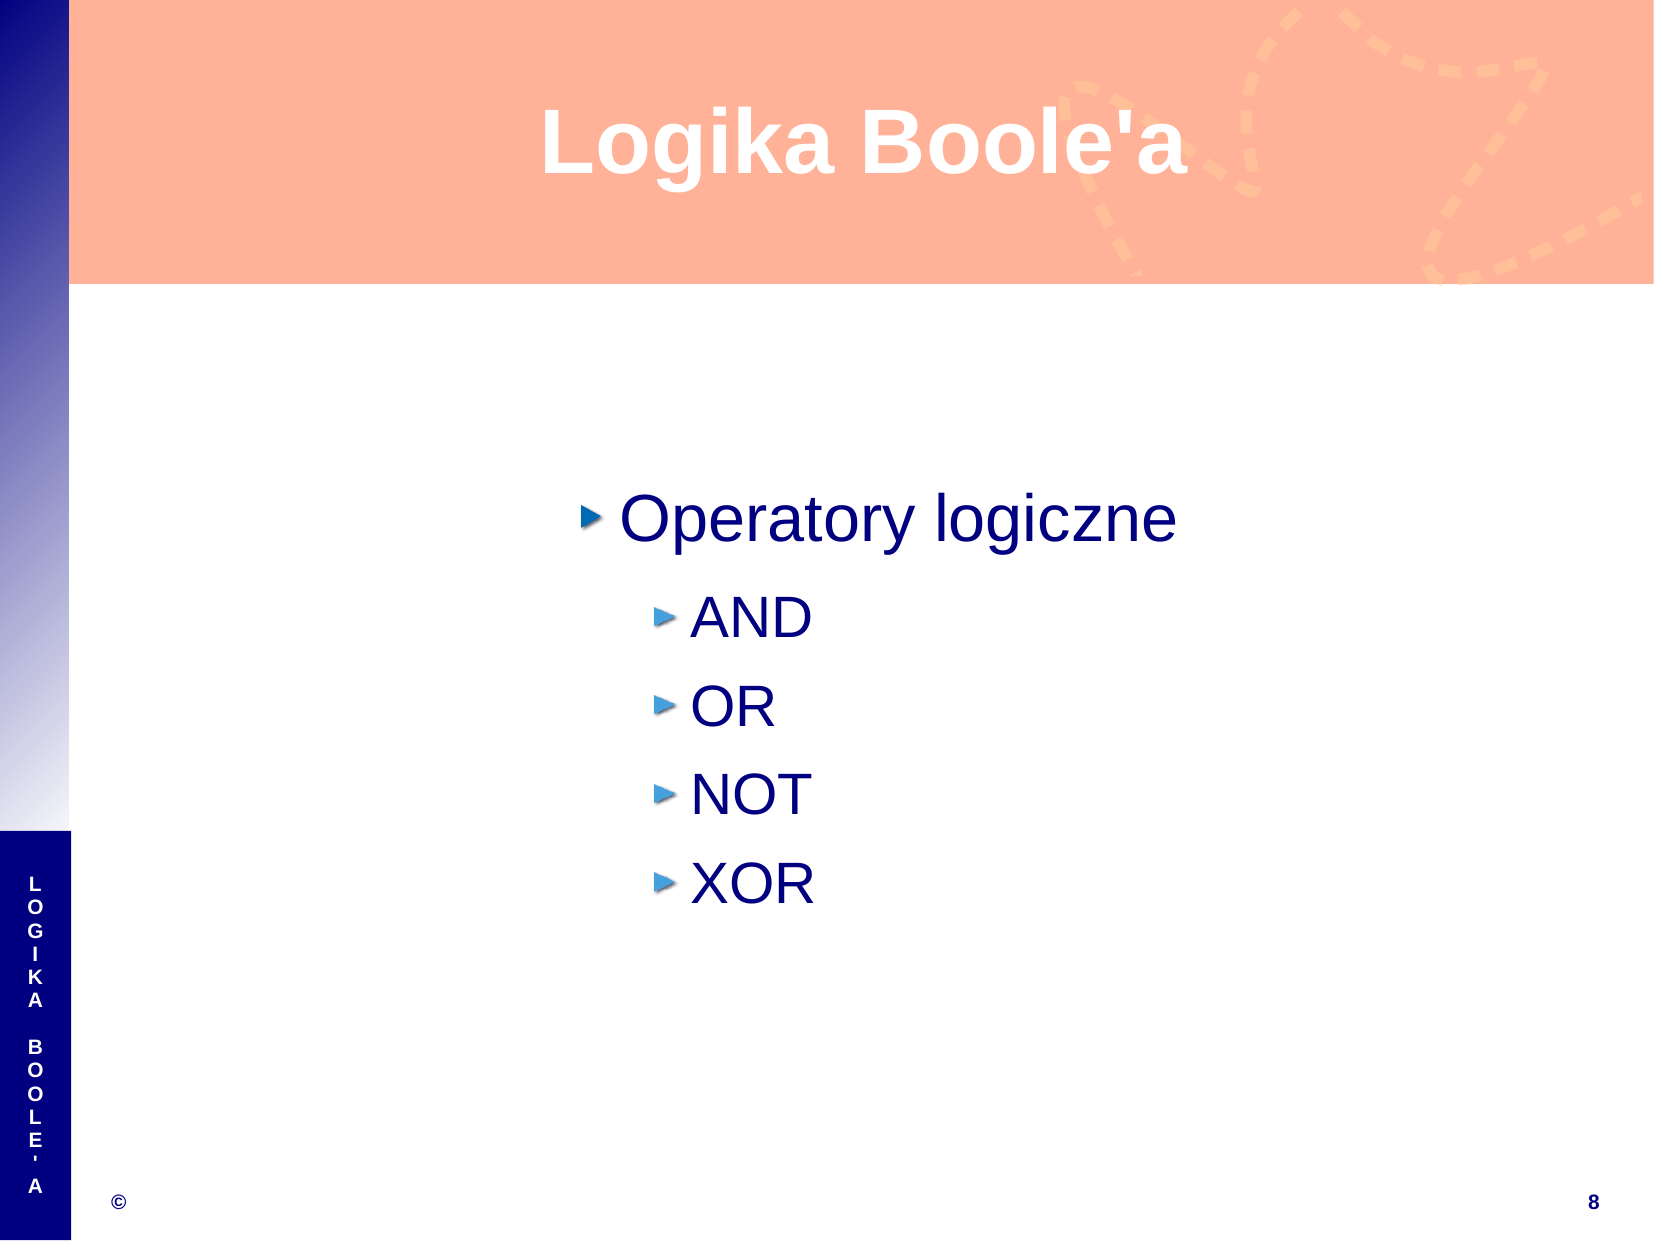

# Logika Boole'a
Operatory logiczne
AND
OR
NOT
XOR
L
O
G
I
K
A
B
O
O
L
E
'
A